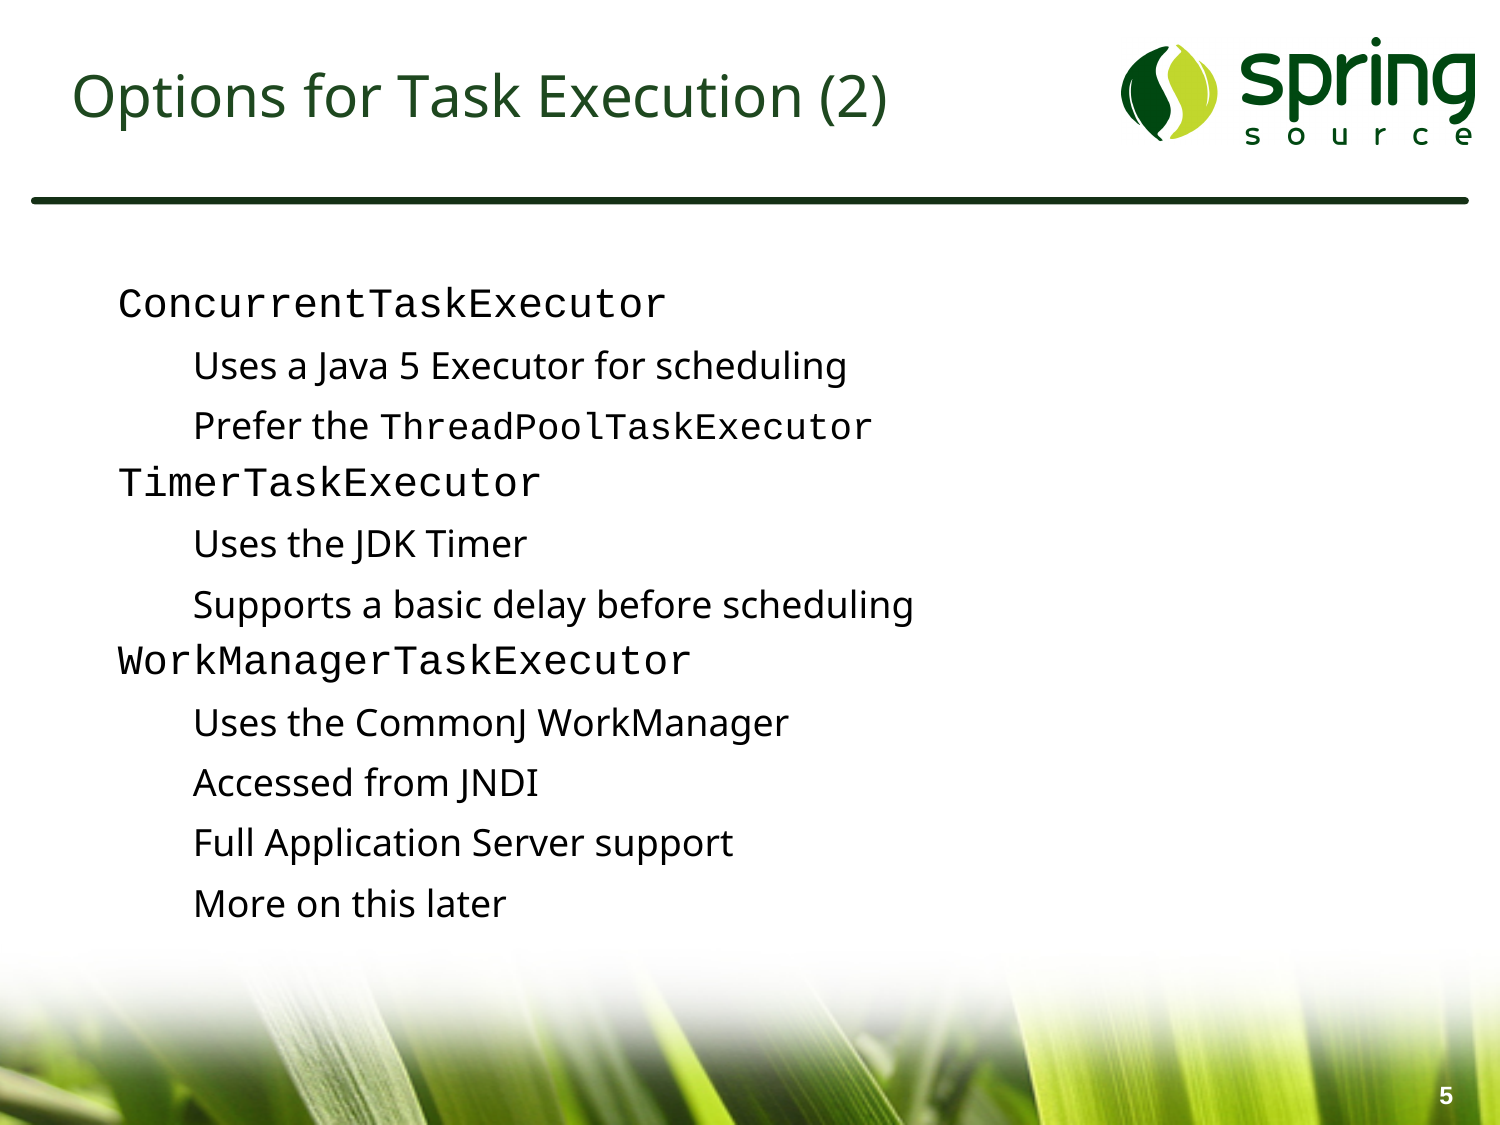

# Options for Task Execution (2)
ConcurrentTaskExecutor
Uses a Java 5 Executor for scheduling
Prefer the ThreadPoolTaskExecutor
TimerTaskExecutor
Uses the JDK Timer
Supports a basic delay before scheduling
WorkManagerTaskExecutor
Uses the CommonJ WorkManager
Accessed from JNDI
Full Application Server support
More on this later